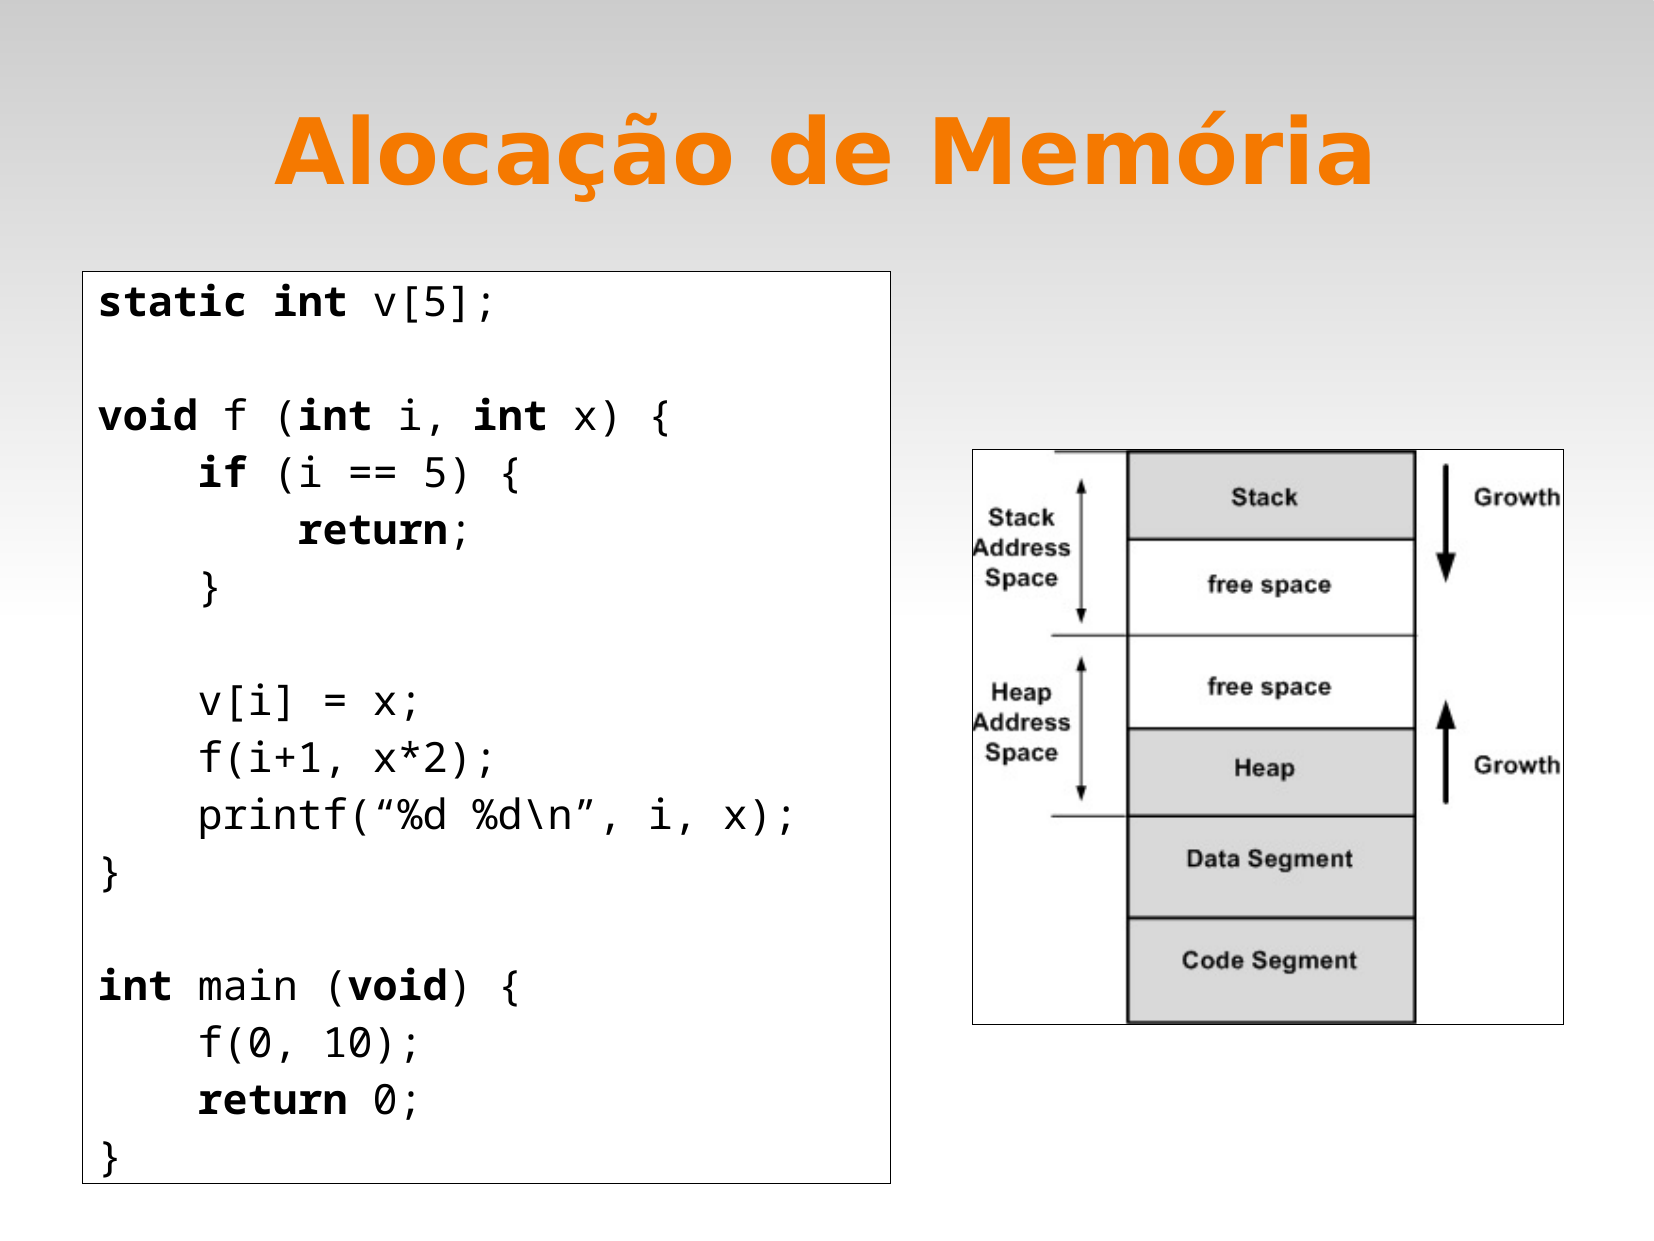

# Alocação de Memória
static int v[5];
void f (int i, int x) {
 if (i == 5) {
 return;
 }
 v[i] = x;
 f(i+1, x*2);
 printf(“%d %d\n”, i, x);
}
int main (void) {
 f(0, 10);
 return 0;
}